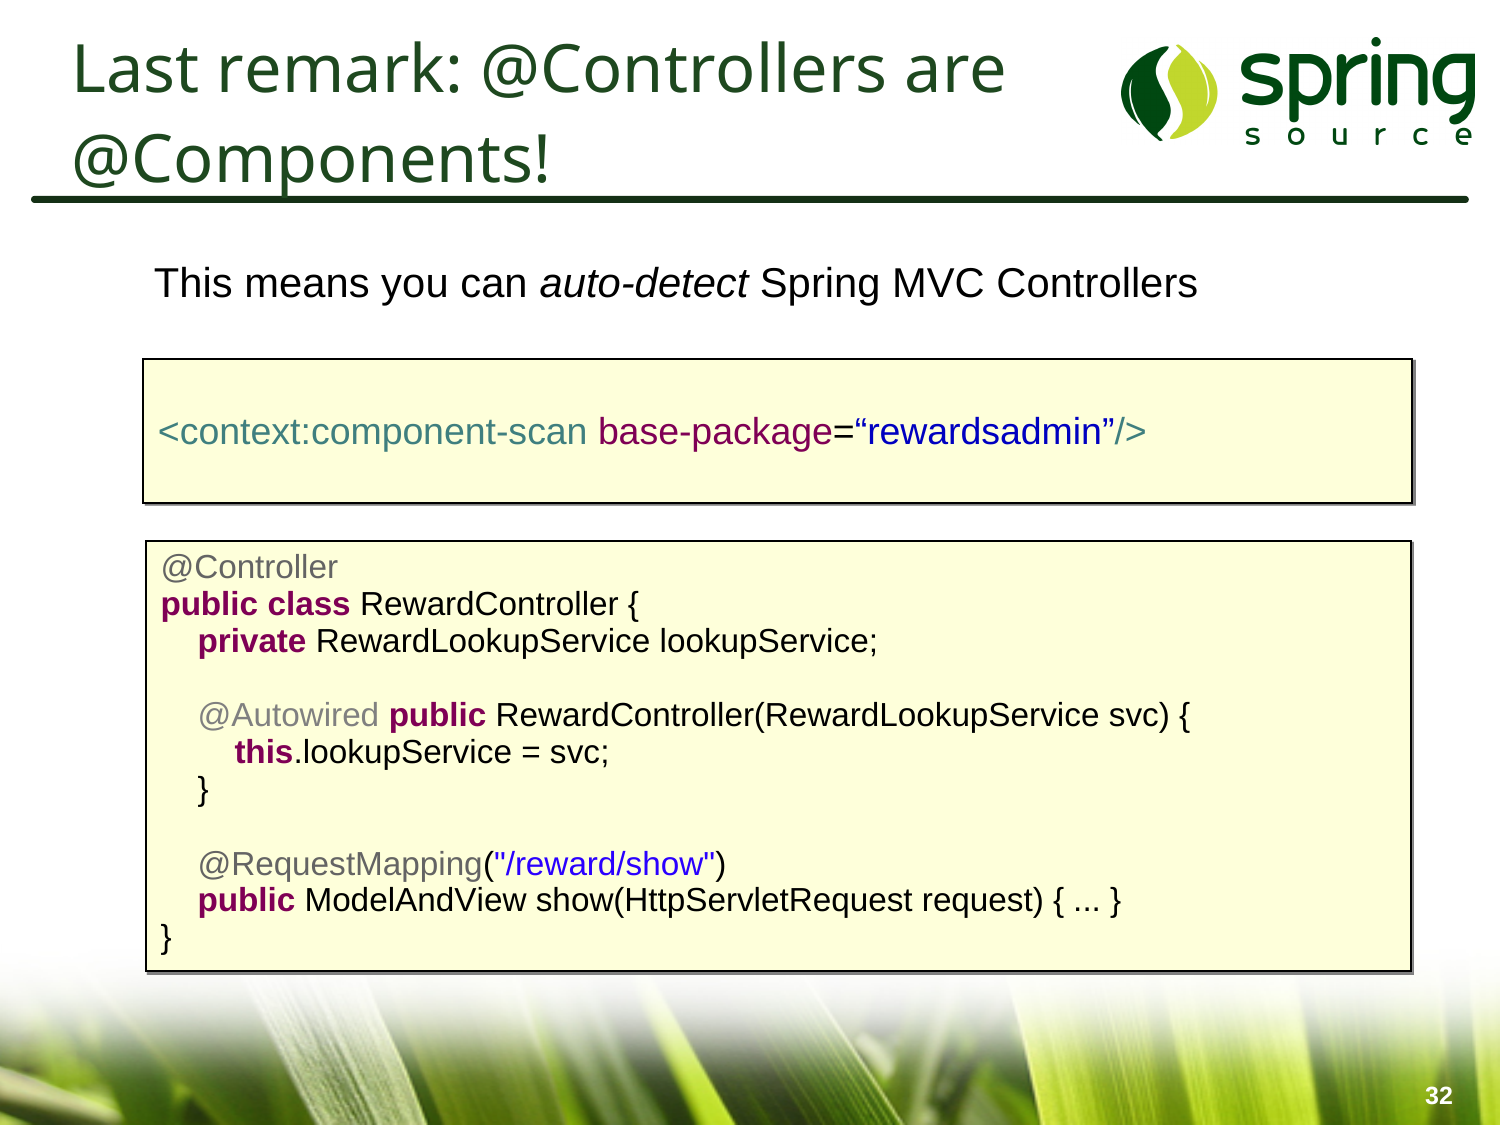

# Last remark: @Controllers are @Components!
 This means you can auto-detect Spring MVC Controllers
<context:component-scan base-package=“rewardsadmin”/>
@Controller
public class RewardController {
 private RewardLookupService lookupService;
 @Autowired public RewardController(RewardLookupService svc) {
 this.lookupService = svc;
 }
 @RequestMapping("/reward/show")
 public ModelAndView show(HttpServletRequest request) { ... }
}